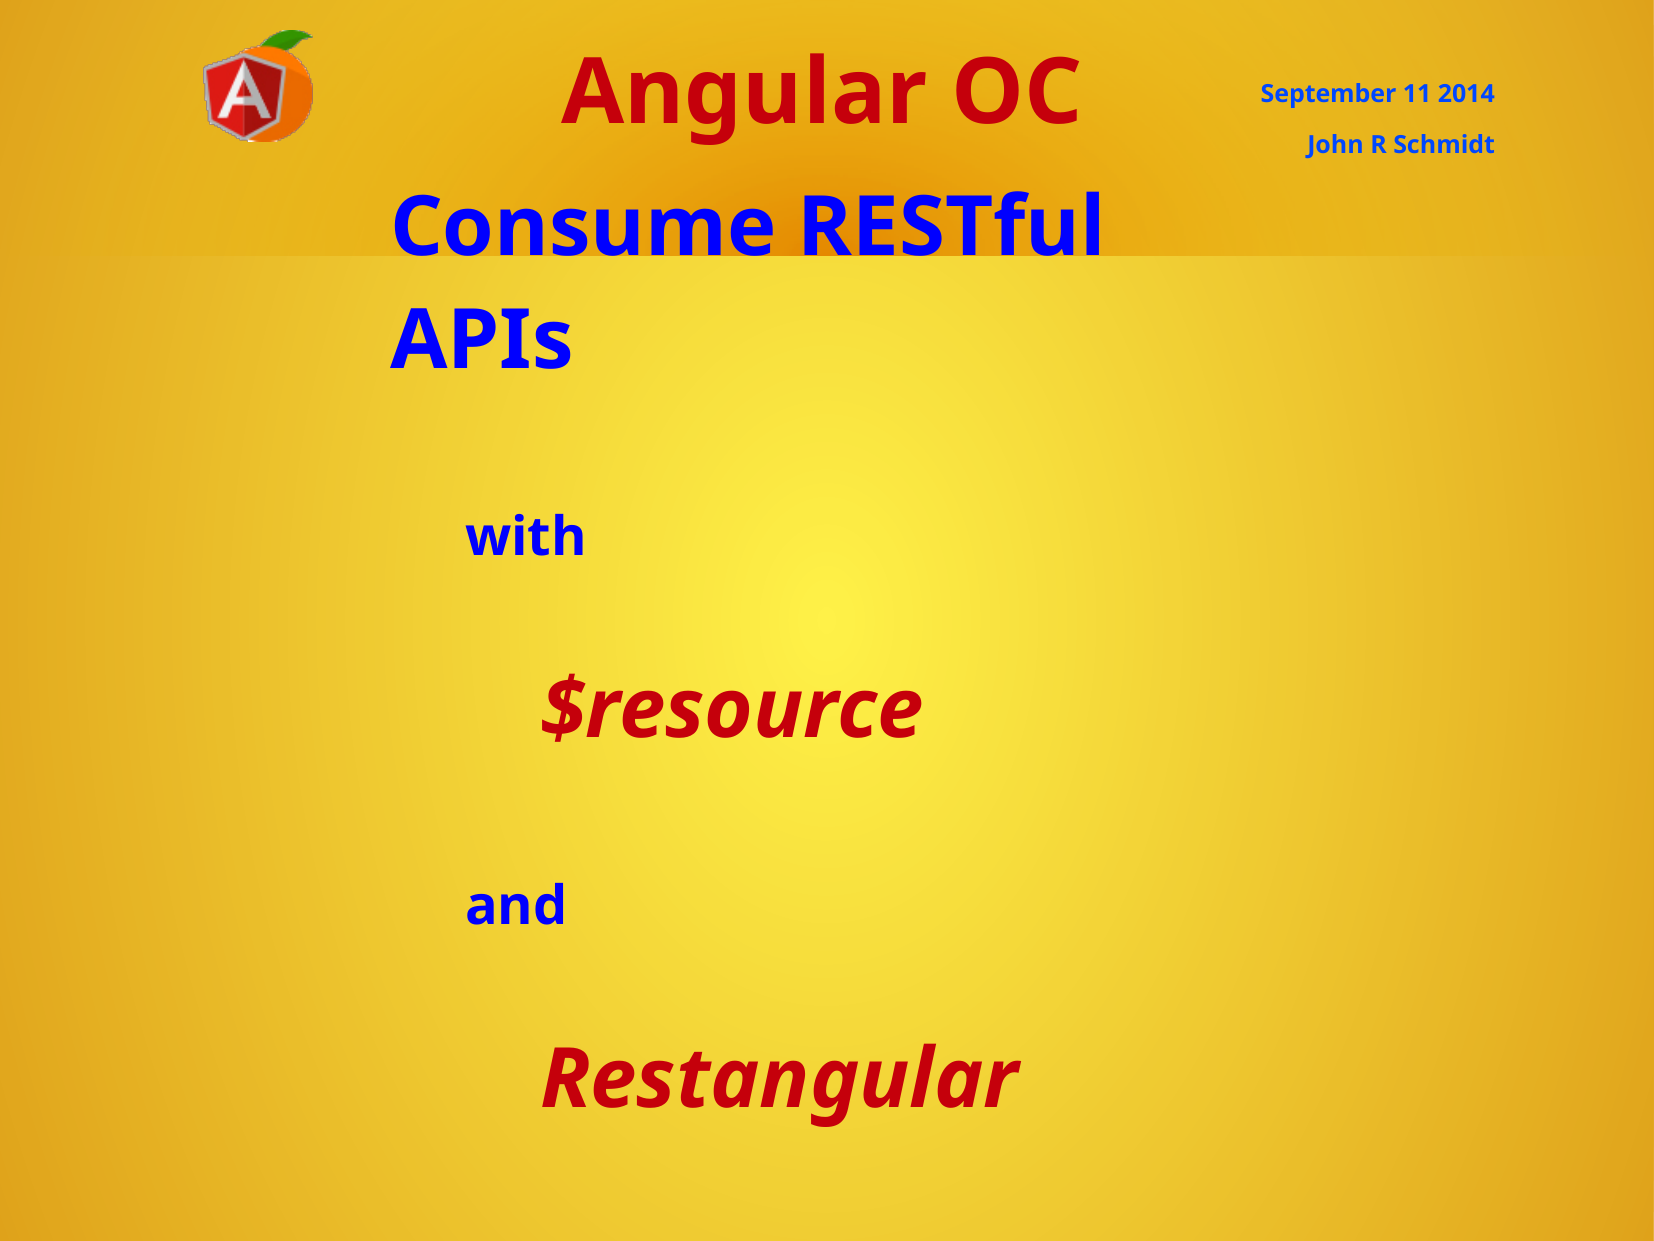

# Angular OC
September 11 2014
John R Schmidt
Consume RESTful APIs
	with
		$resource
	and
		Restangular